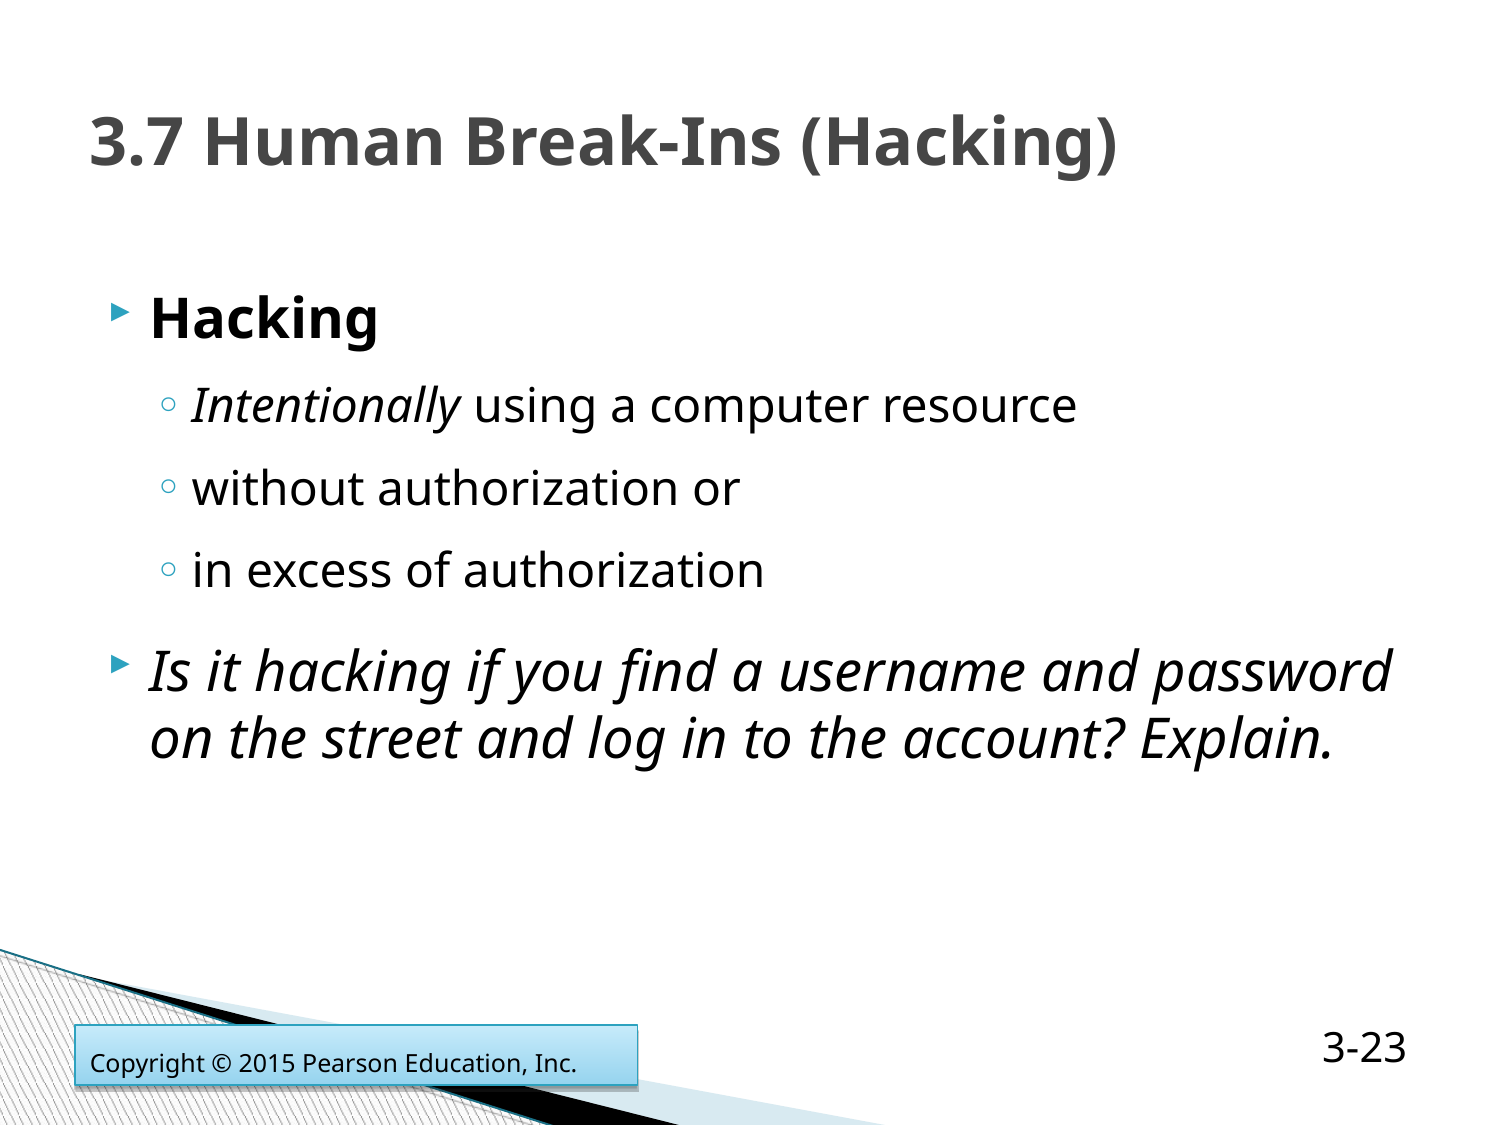

3.7 Human Break-Ins (Hacking)
# Hacking
Intentionally using a computer resource
without authorization or
in excess of authorization
Is it hacking if you find a username and password on the street and log in to the account? Explain.
Copyright © 2015 Pearson Education, Inc.